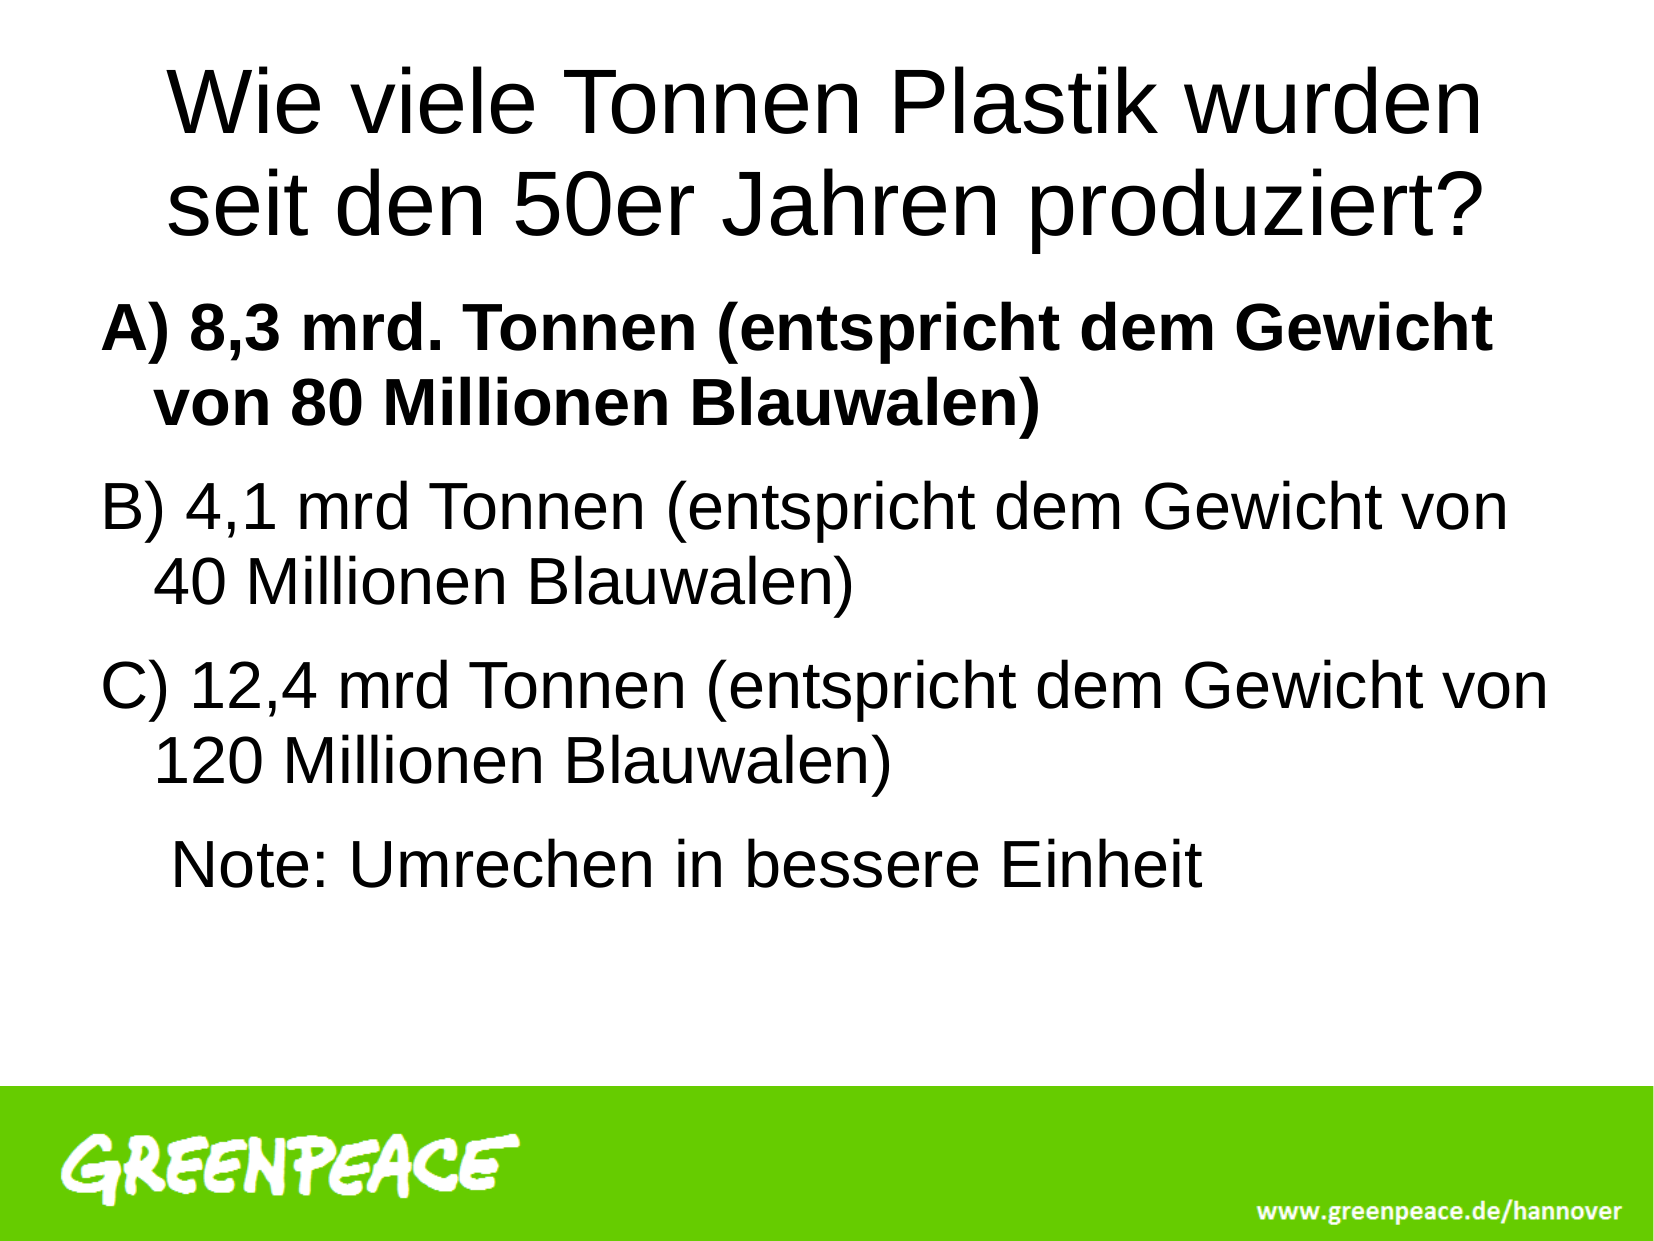

Wie viele Tonnen Plastik wurden seit den 50er Jahren produziert?
# 8,3 mrd. Tonnen (entspricht dem Gewicht von 80 Millionen Blauwalen)
 4,1 mrd Tonnen (entspricht dem Gewicht von 40 Millionen Blauwalen)
 12,4 mrd Tonnen (entspricht dem Gewicht von 120 Millionen Blauwalen)
Note: Umrechen in bessere Einheit